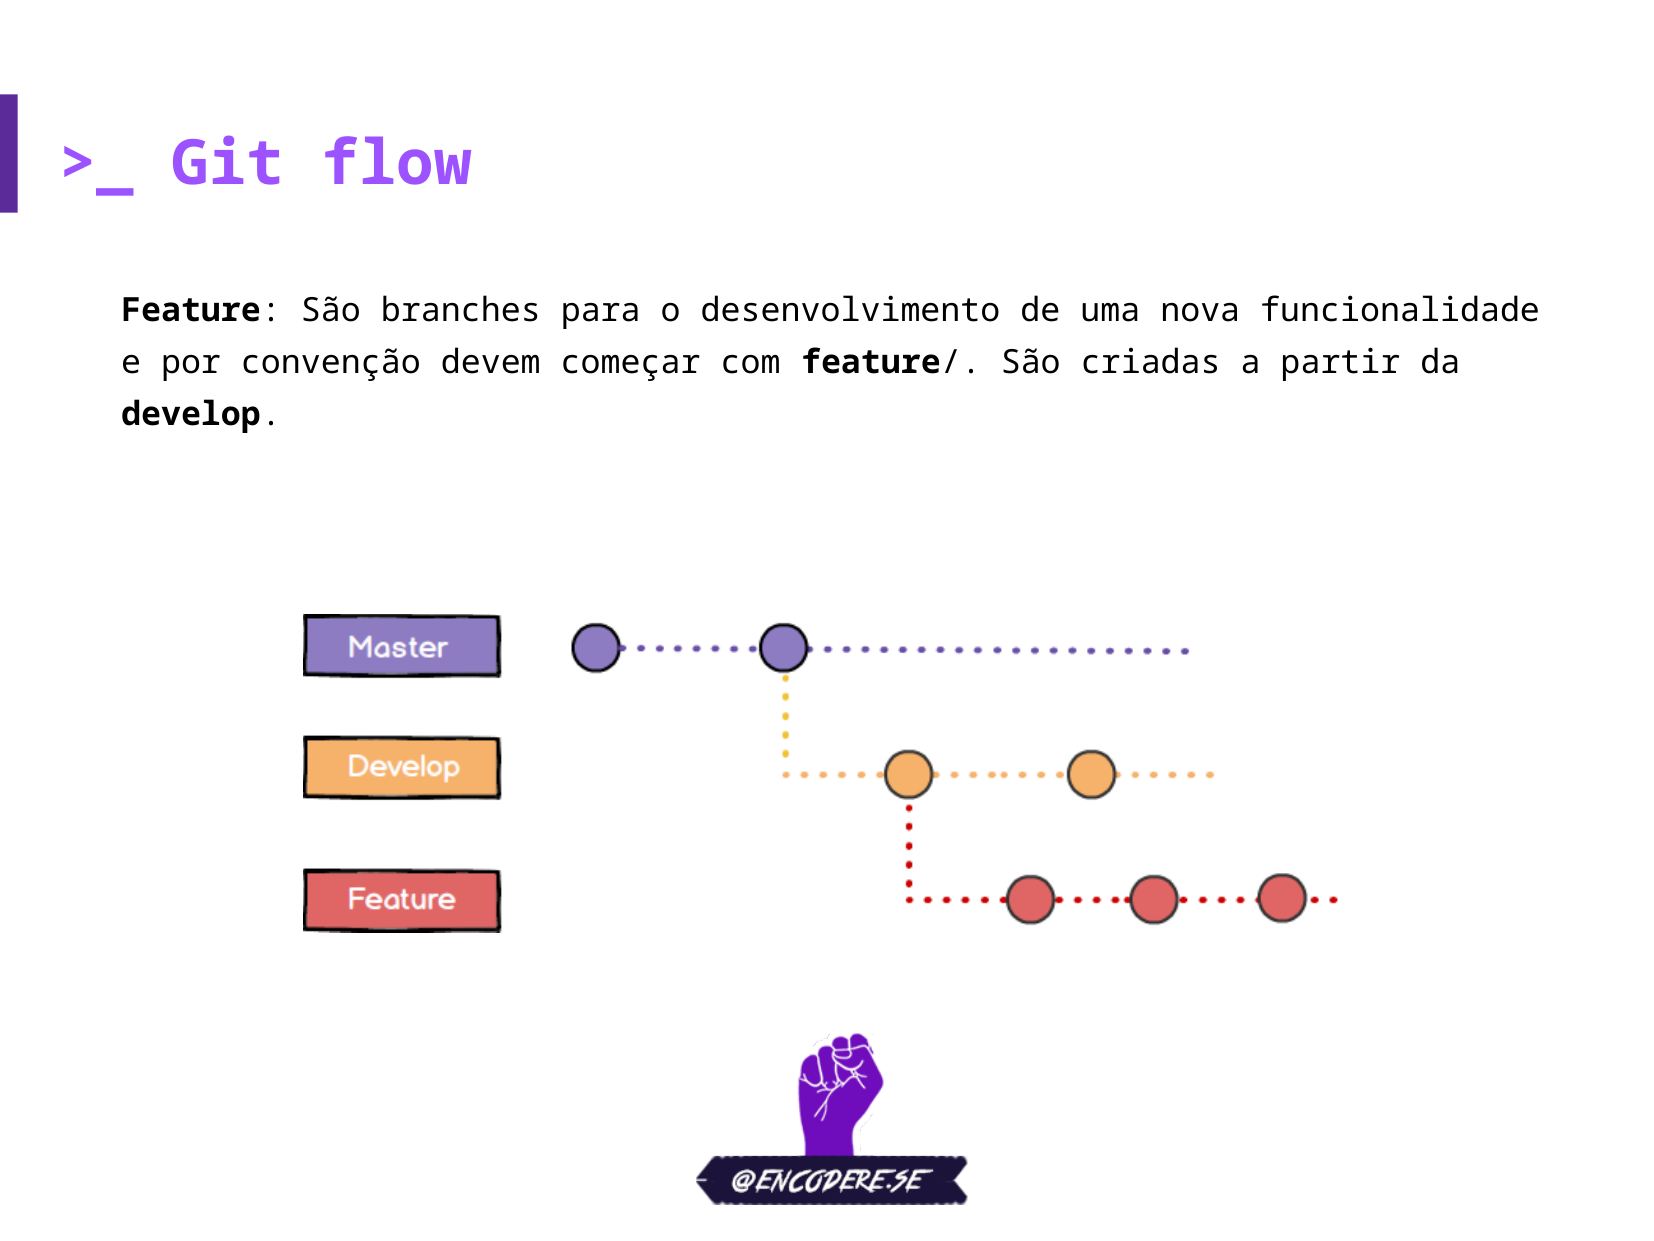

# >_ Git flow
Feature: São branches para o desenvolvimento de uma nova funcionalidade e por convenção devem começar com feature/. São criadas a partir da develop.